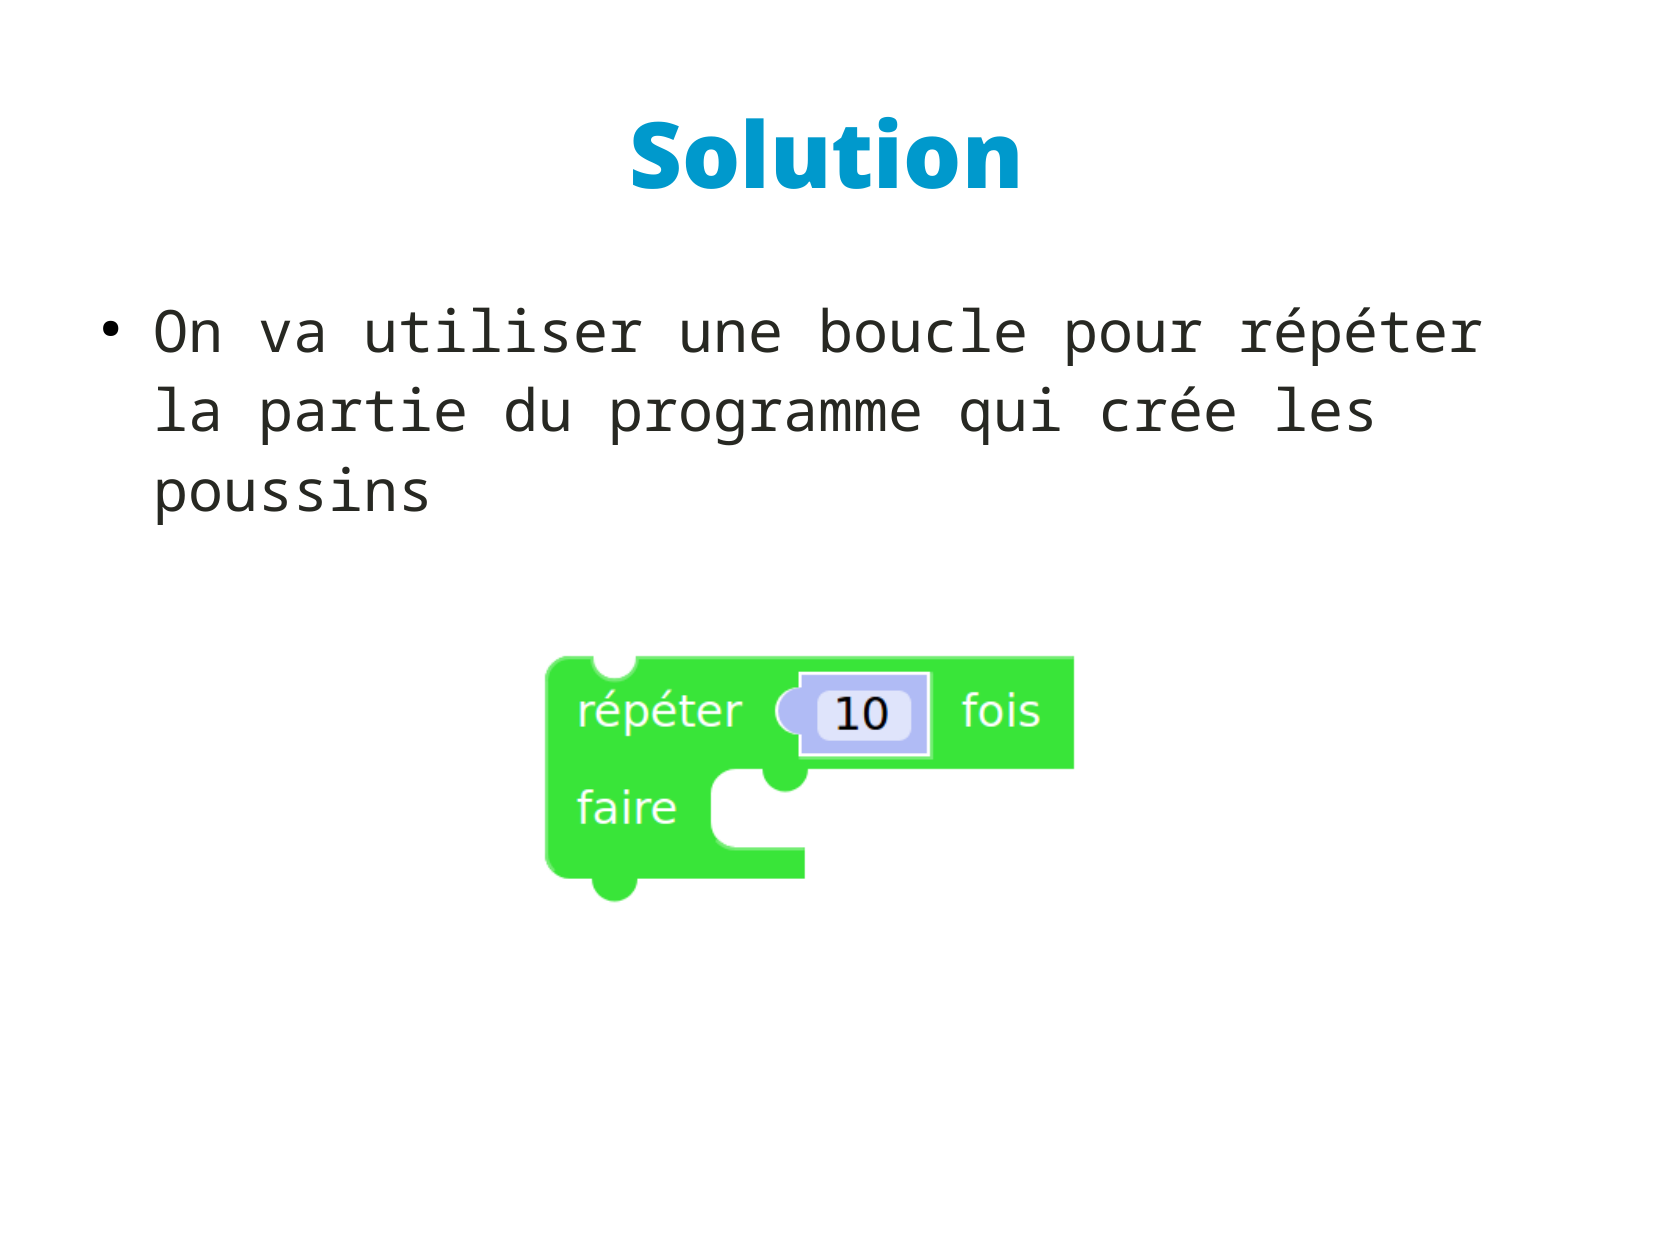

# Solution
On va utiliser une boucle pour répéter la partie du programme qui crée les poussins